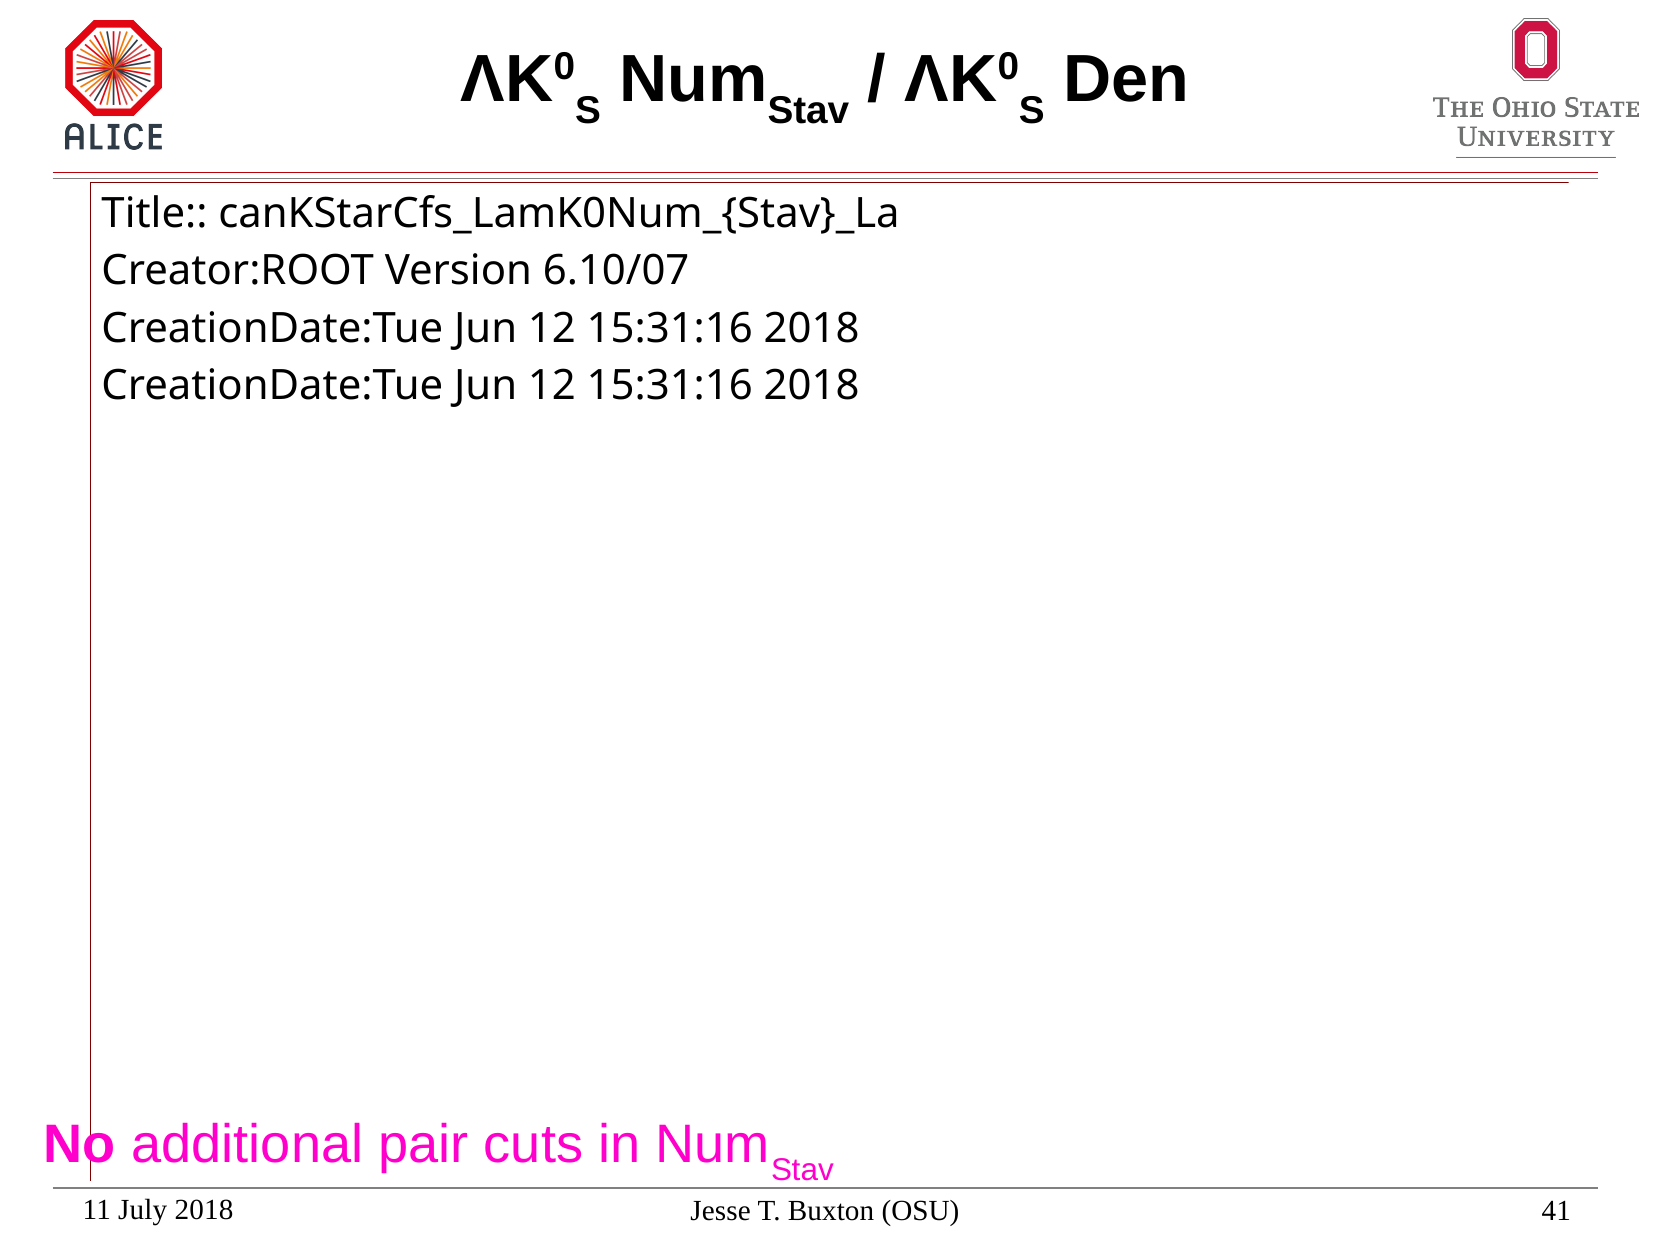

# ΛK0S NumStav / ΛK0S Den
No additional pair cuts in NumStav
11 July 2018
Jesse T. Buxton (OSU)
41